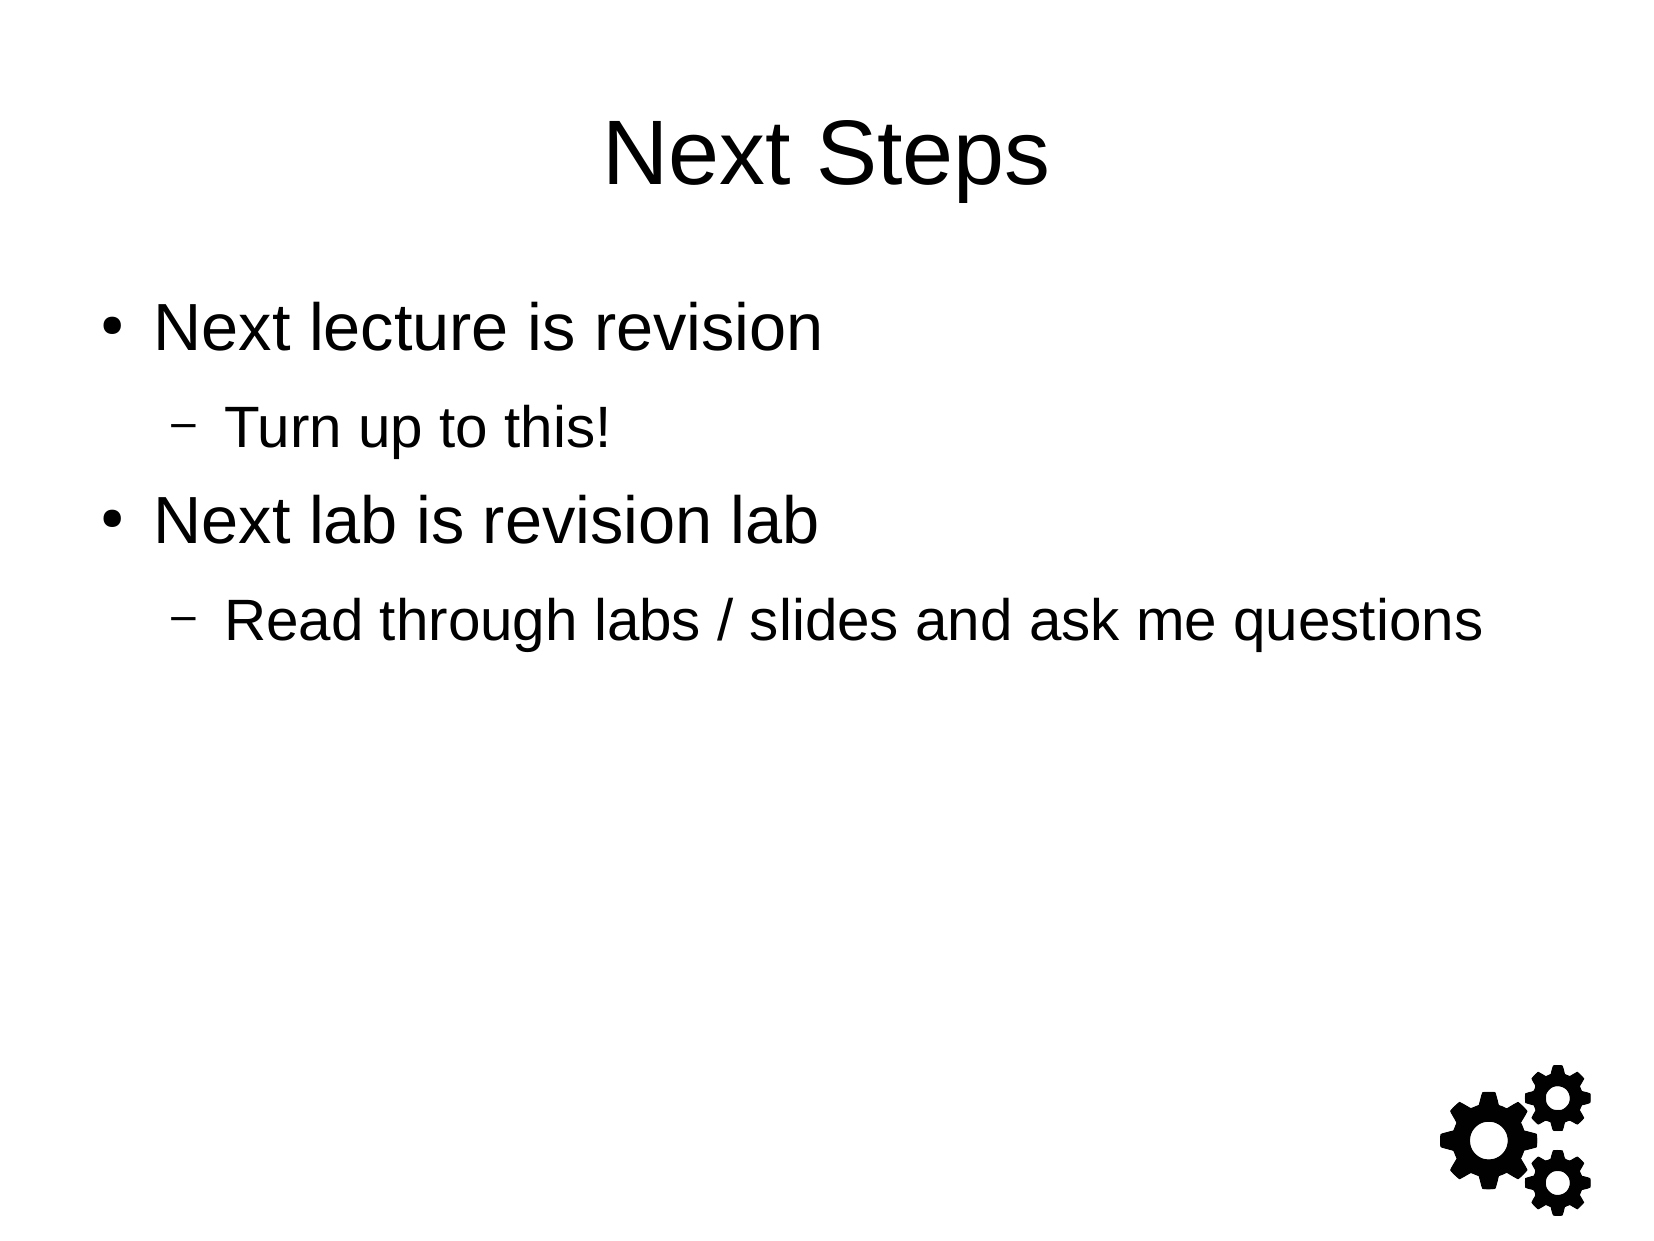

# Next Steps
Next lecture is revision
Turn up to this!
Next lab is revision lab
Read through labs / slides and ask me questions